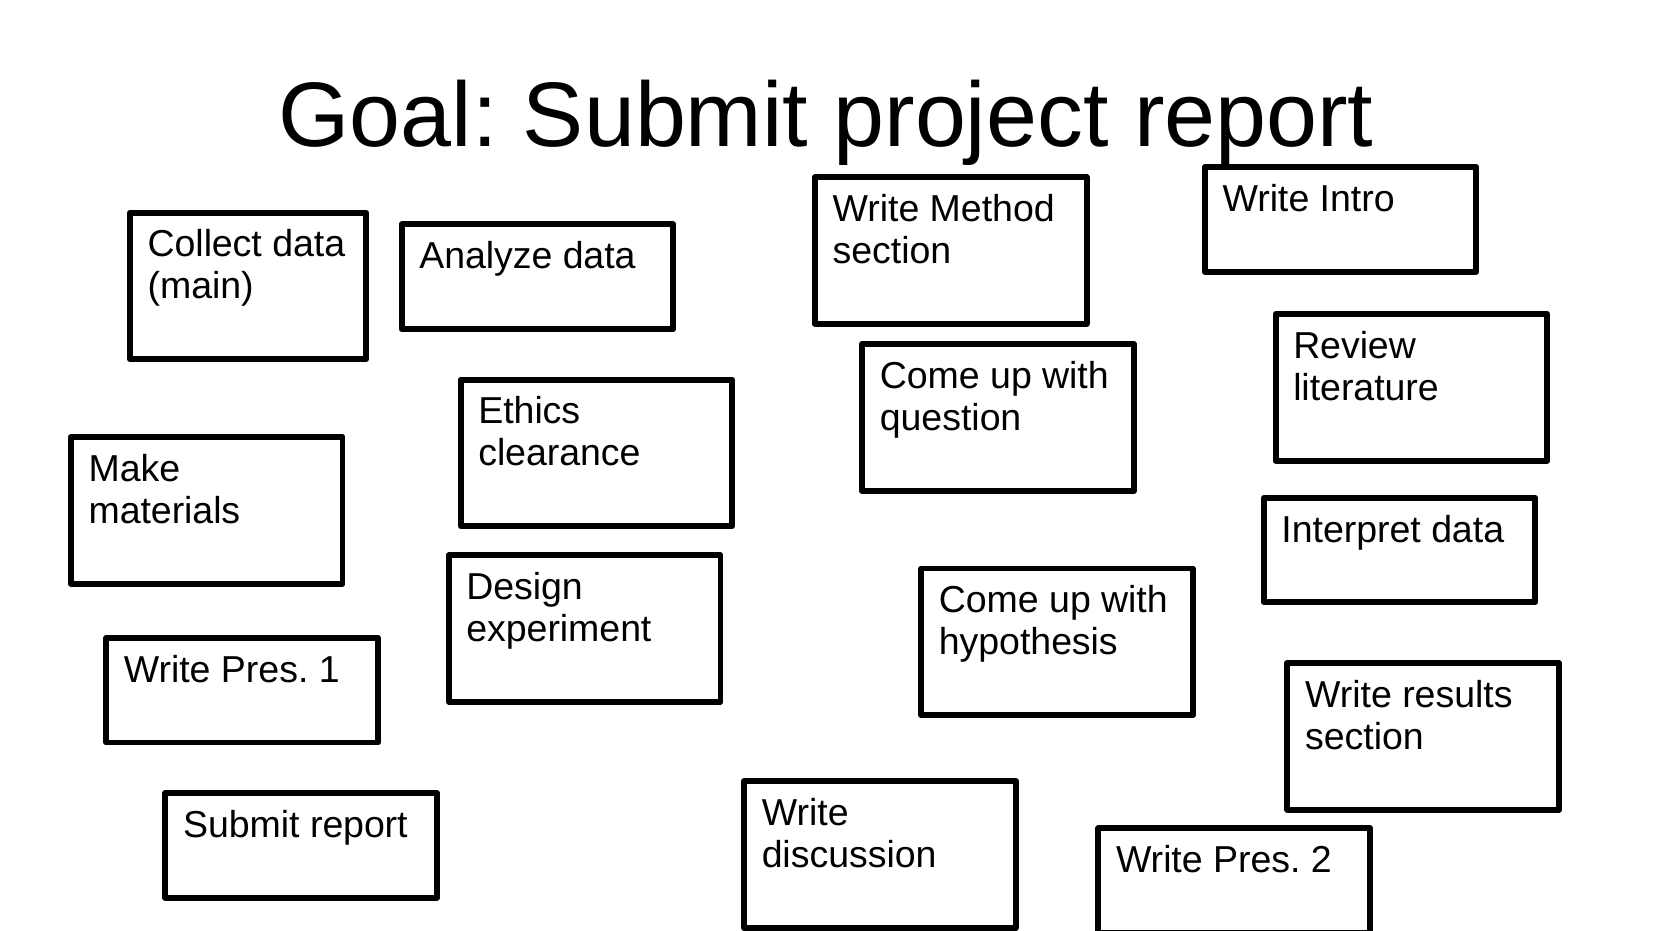

# Goal: Submit project report
Write Intro
Write Method section
Collect data
(main)
Analyze data
Review literature
Come up with question
Ethics clearance
Make materials
Interpret data
Design experiment
Come up with hypothesis
Write Pres. 1
Write results section
Write discussion
Submit report
Write Pres. 2